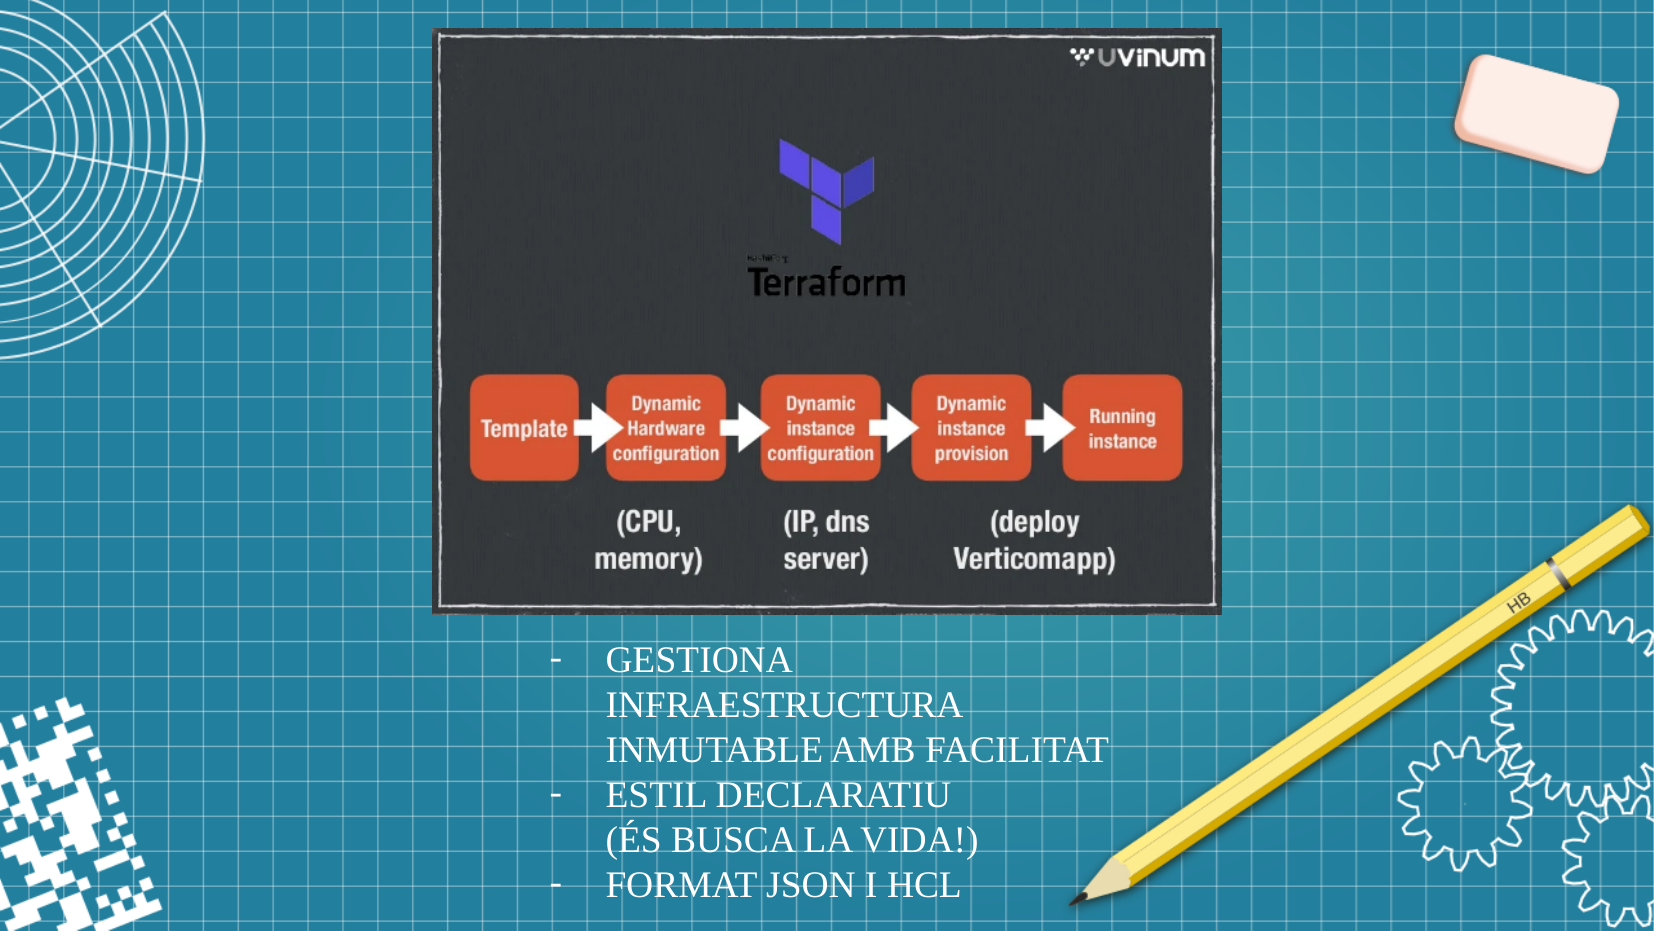

GESTIONA INFRAESTRUCTURA INMUTABLE AMB FACILITAT
ESTIL DECLARATIU
(ÉS BUSCA LA VIDA!)
FORMAT JSON I HCL